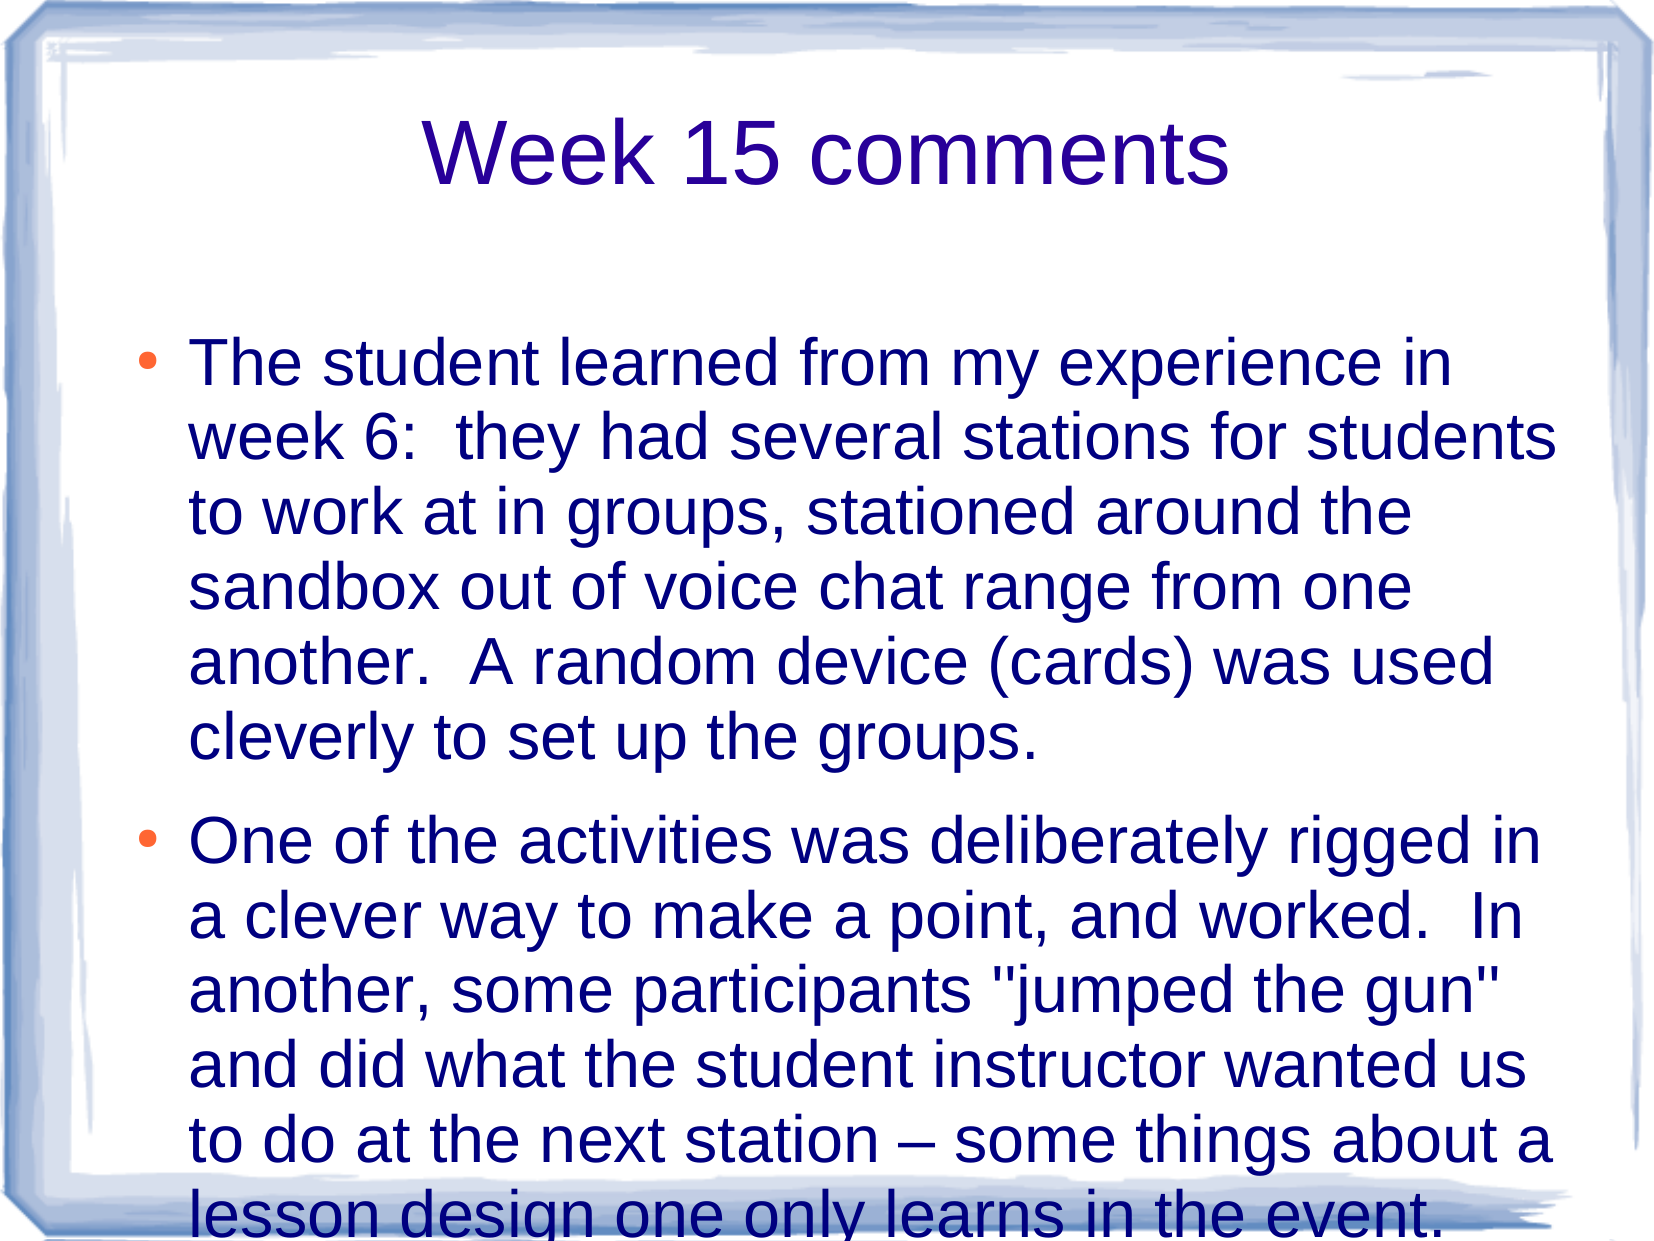

# Week 15 comments
The student learned from my experience in week 6: they had several stations for students to work at in groups, stationed around the sandbox out of voice chat range from one another. A random device (cards) was used cleverly to set up the groups.
One of the activities was deliberately rigged in a clever way to make a point, and worked. In another, some participants ''jumped the gun'' and did what the student instructor wanted us to do at the next station – some things about a lesson design one only learns in the event.